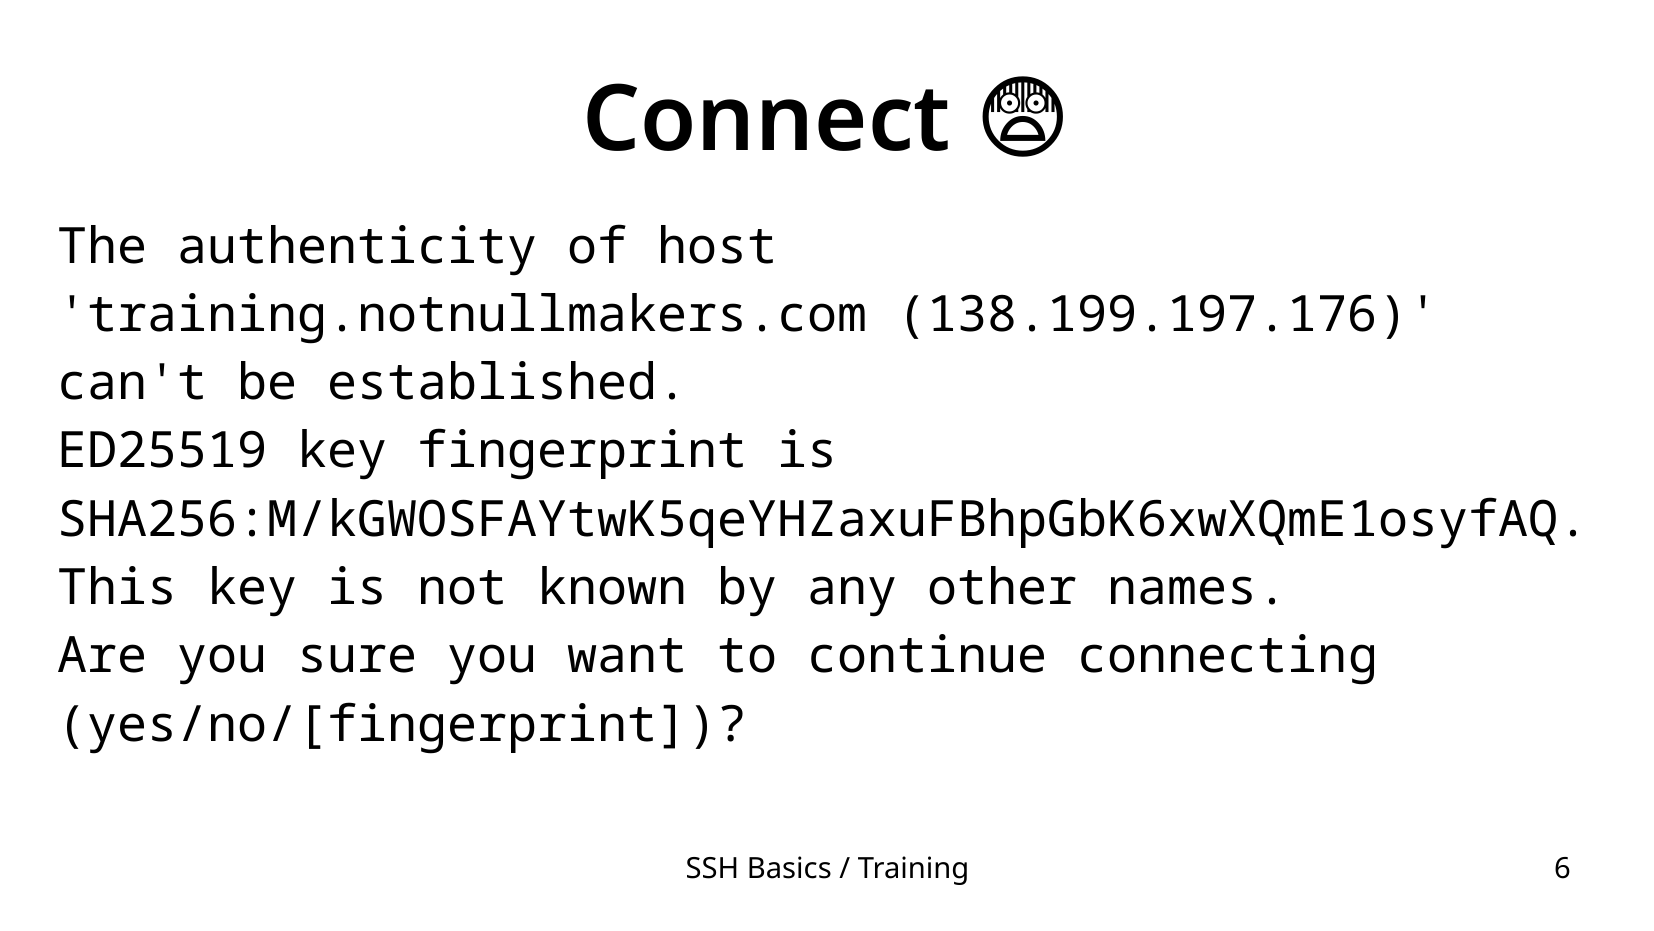

# Connect 😨
The authenticity of host 'training.notnullmakers.com (138.199.197.176)' can't be established.
ED25519 key fingerprint is SHA256:M/kGWOSFAYtwK5qeYHZaxuFBhpGbK6xwXQmE1osyfAQ.
This key is not known by any other names.
Are you sure you want to continue connecting (yes/no/[fingerprint])?
SSH Basics / Training
6